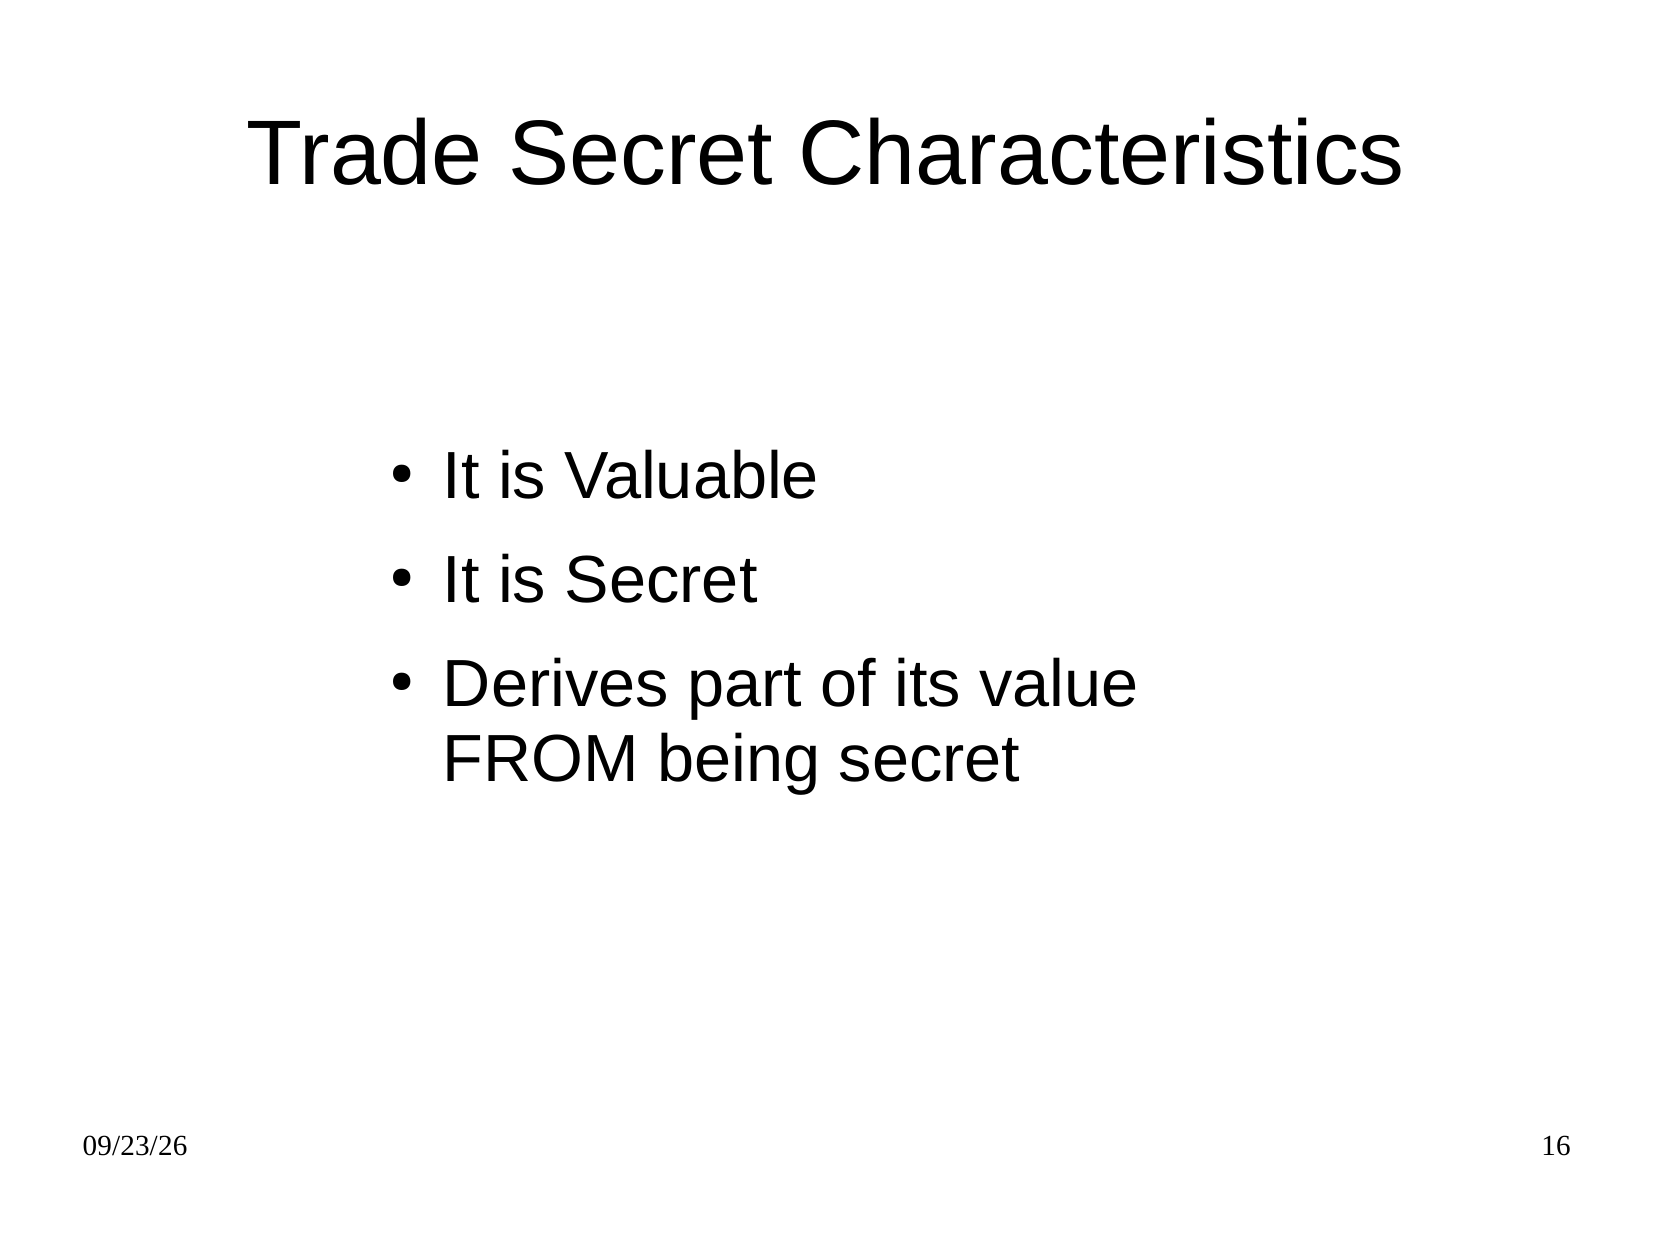

# Trade Secret Characteristics
It is Valuable
It is Secret
Derives part of its value
FROM being secret
16